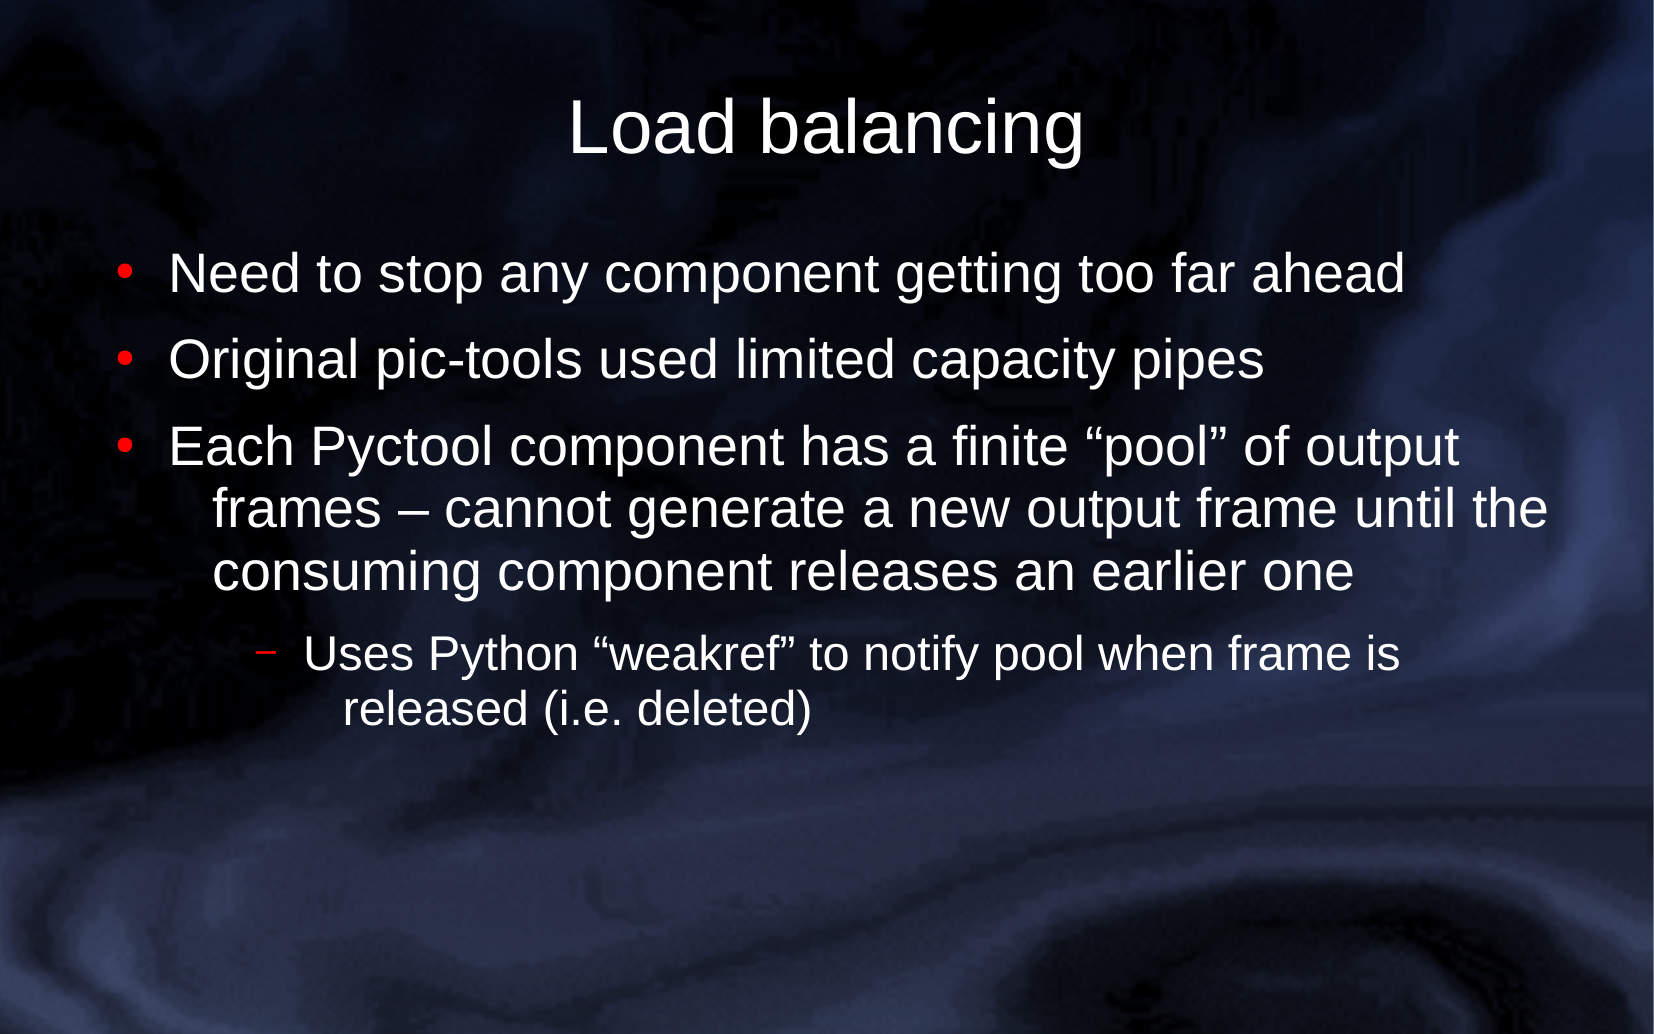

# Load balancing
Need to stop any component getting too far ahead
Original pic-tools used limited capacity pipes
Each Pyctool component has a finite “pool” of output frames – cannot generate a new output frame until the consuming component releases an earlier one
Uses Python “weakref” to notify pool when frame is released (i.e. deleted)